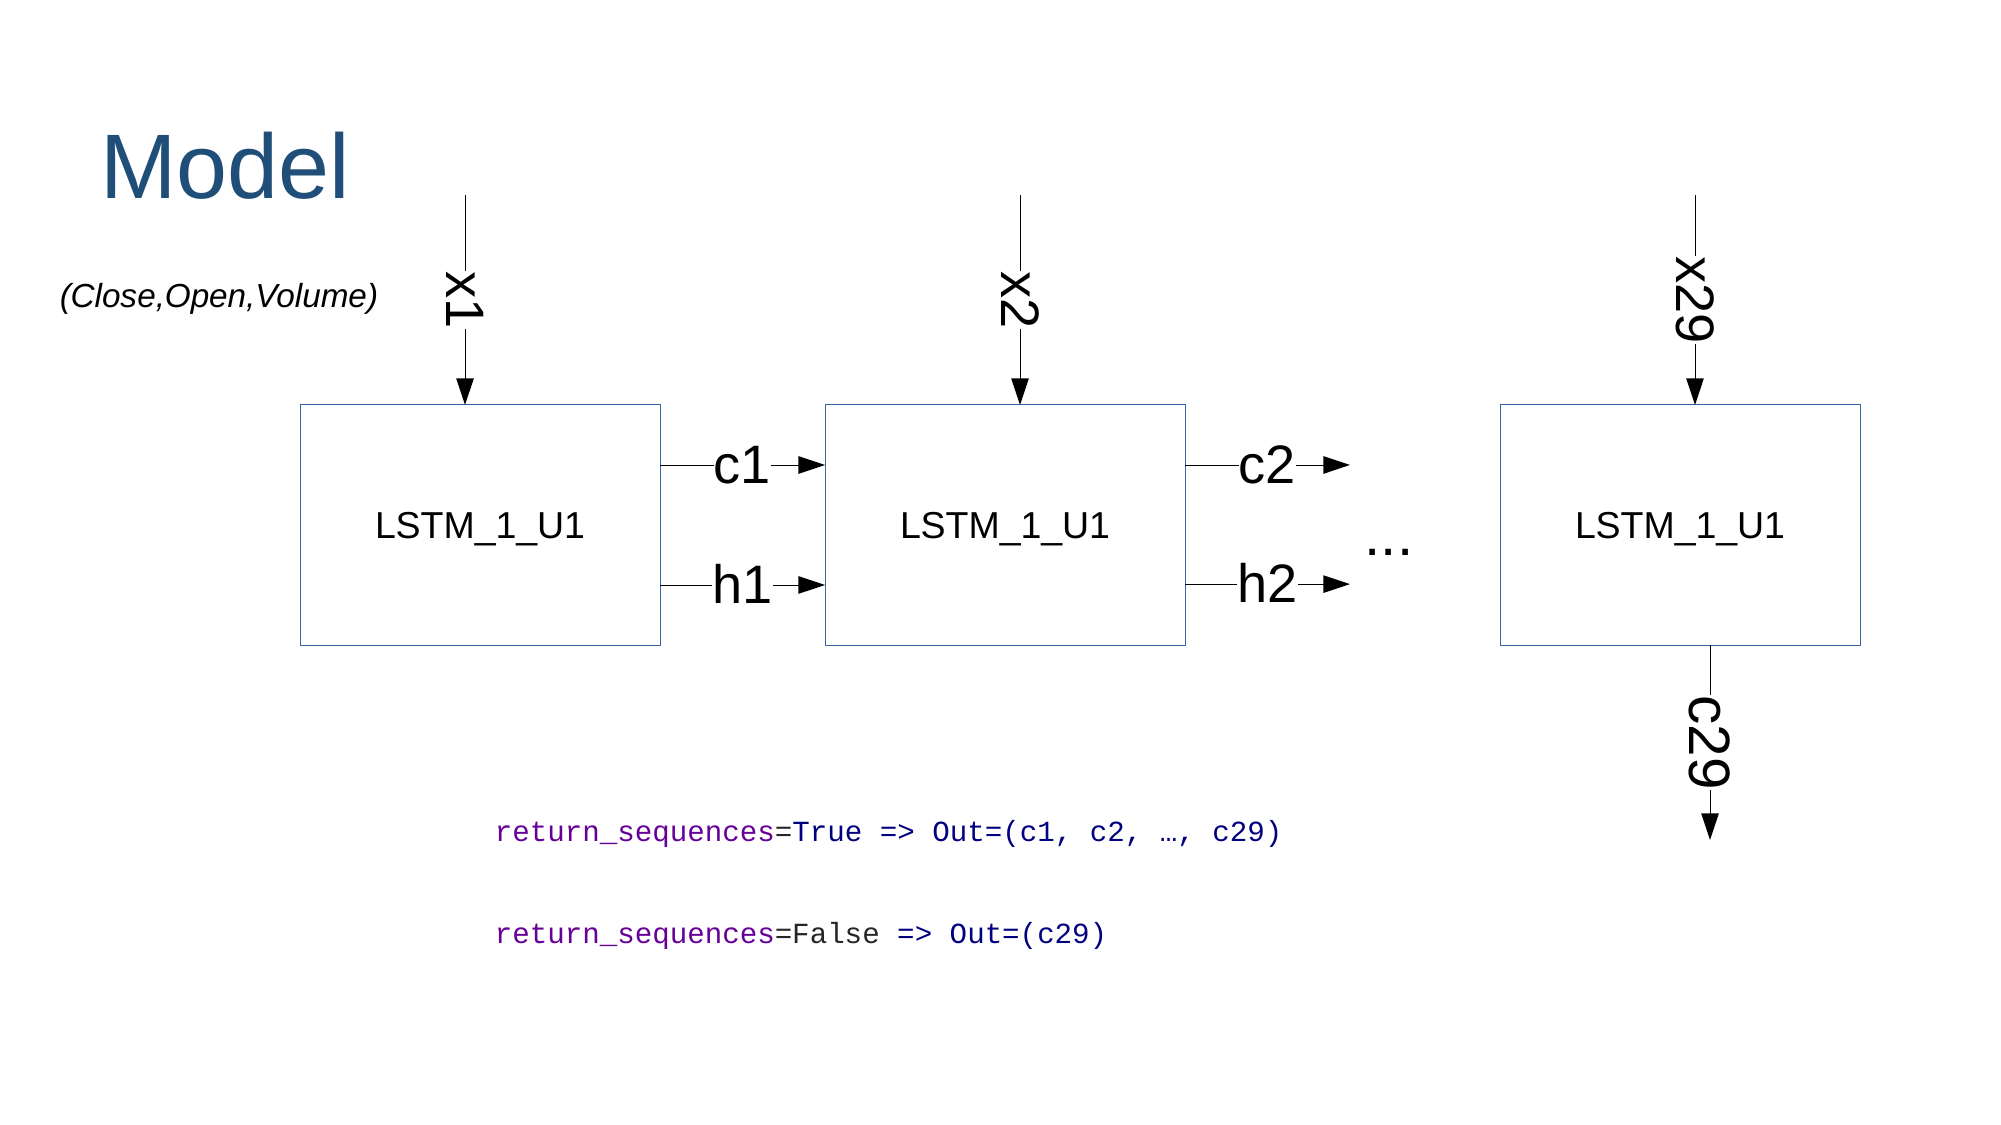

# Model
x1
x2
x29
(Close,Open,Volume)
LSTM_1_U1
LSTM_1_U1
LSTM_1_U1
c1
c2
...
h2
h1
c29
return_sequences=True => Out=(c1, c2, …, c29)
return_sequences=False => Out=(c29)